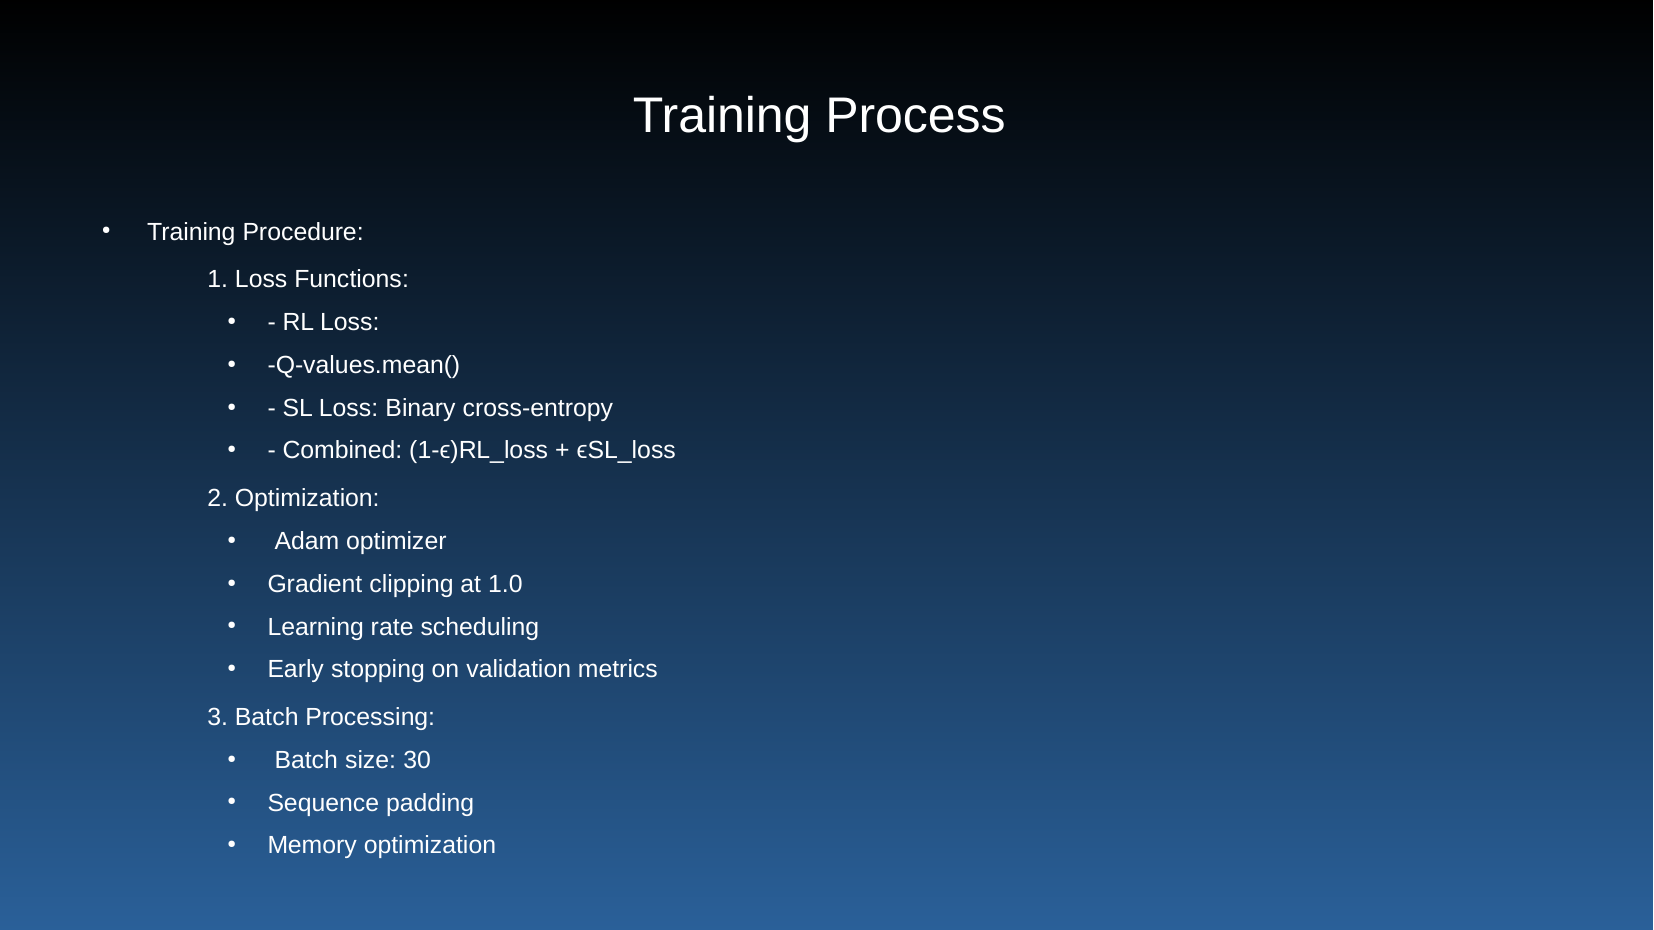

# Training Process
Training Procedure:
1. Loss Functions:
- RL Loss:
-Q-values.mean()
- SL Loss: Binary cross-entropy
- Combined: (1-ϵ)RL_loss + ϵSL_loss
2. Optimization:
 Adam optimizer
Gradient clipping at 1.0
Learning rate scheduling
Early stopping on validation metrics
3. Batch Processing:
 Batch size: 30
Sequence padding
Memory optimization